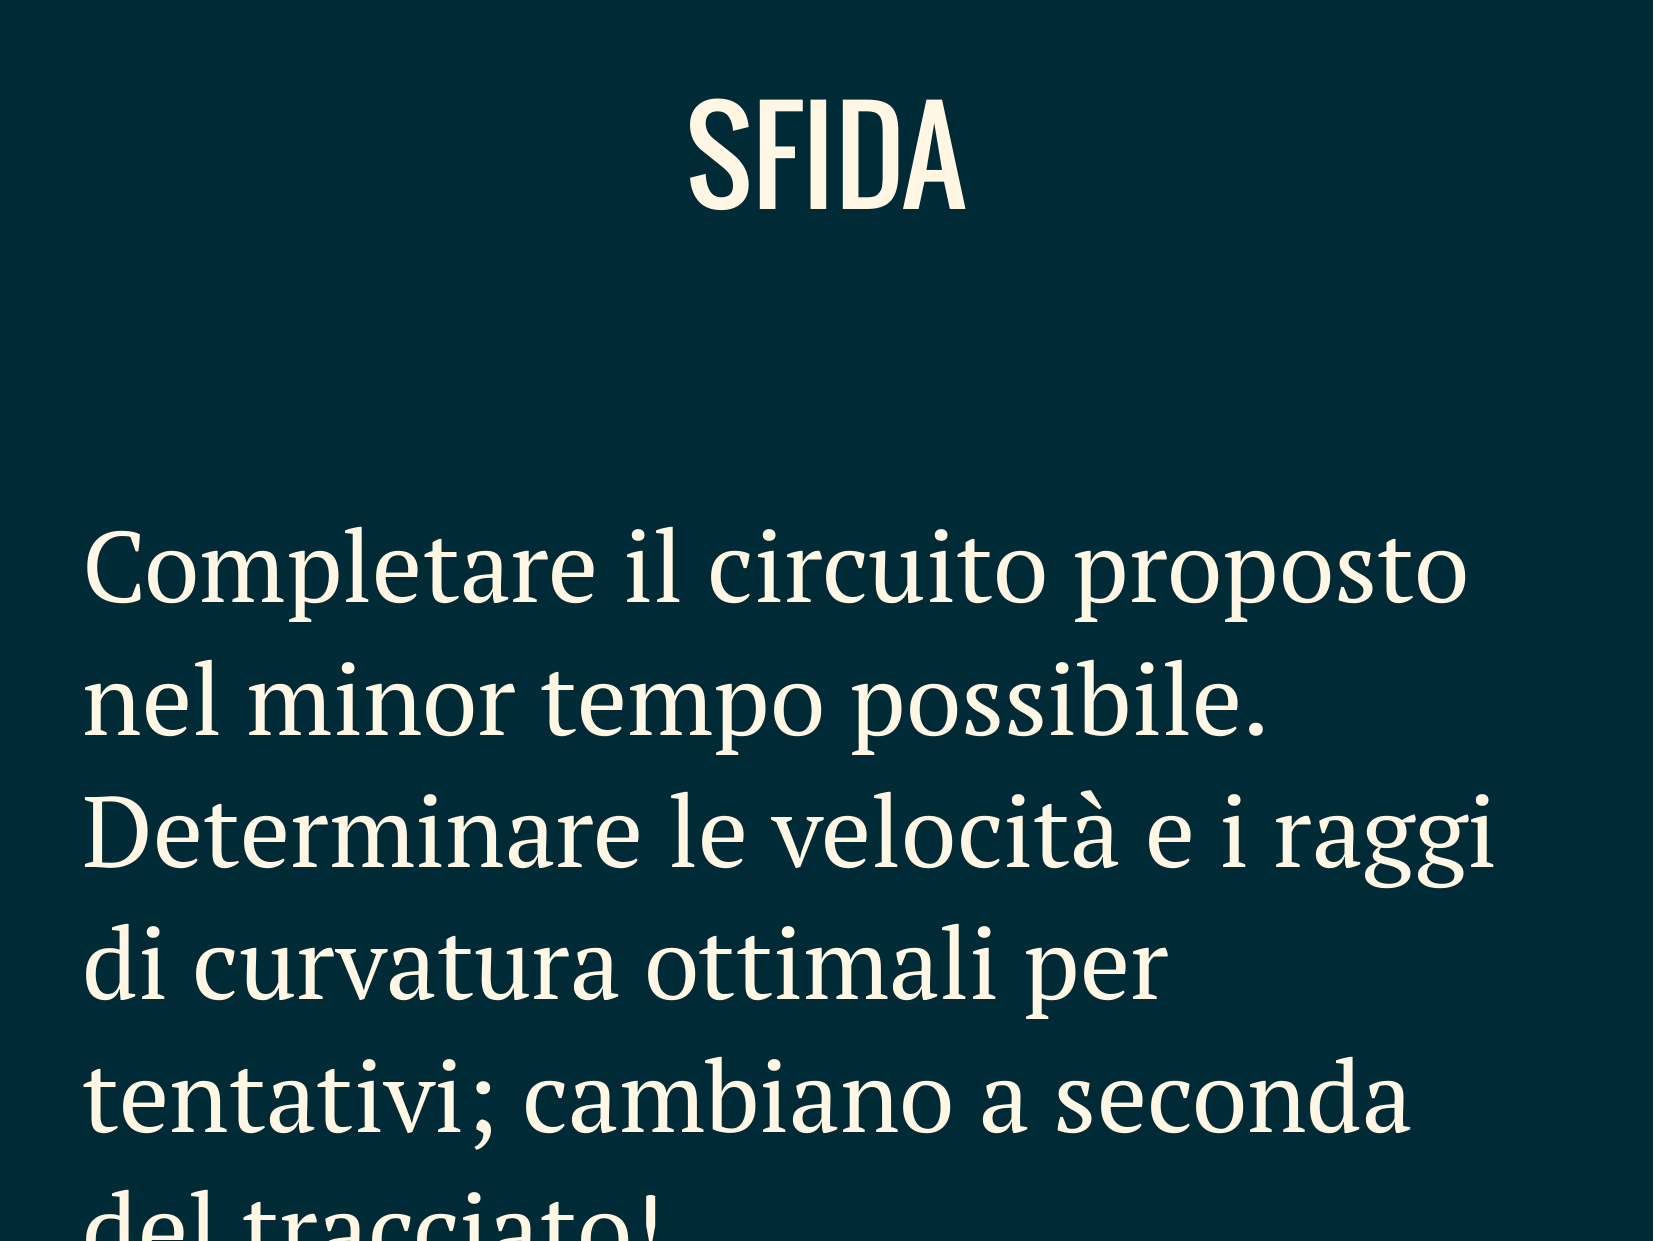

# Sfida
Completare il circuito proposto nel minor tempo possibile. Determinare le velocità e i raggi di curvatura ottimali per tentativi; cambiano a seconda del tracciato!